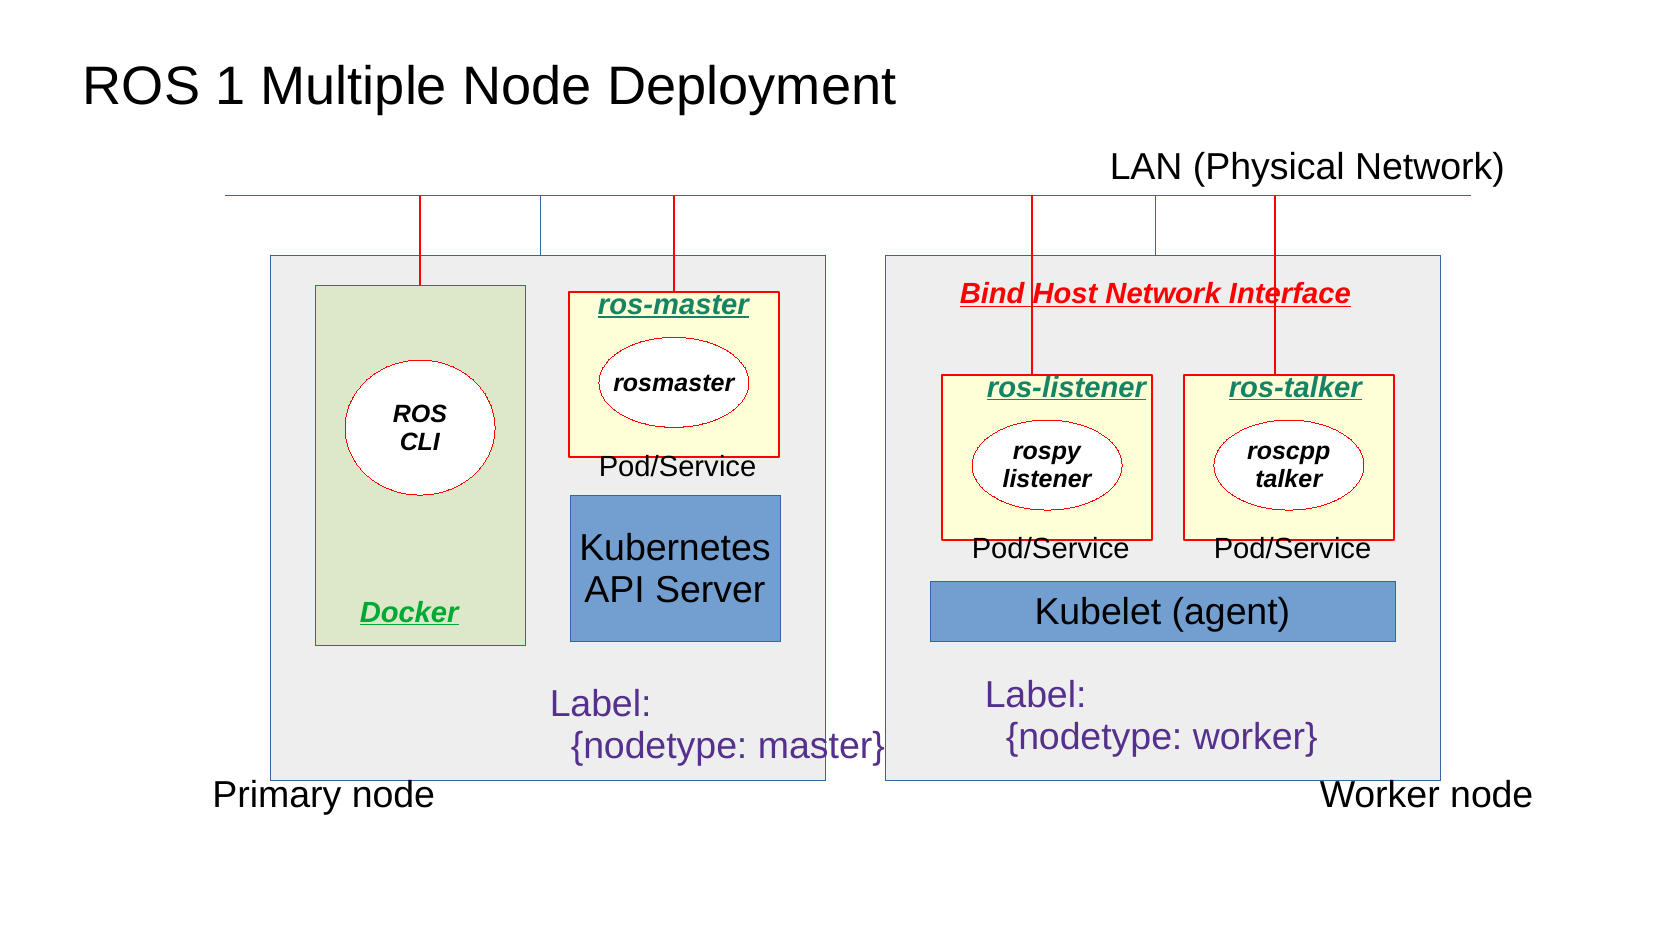

# ROS 1 Multiple Node Deployment
LAN (Physical Network)
Bind Host Network Interface
ros-master
rosmaster
ROS
CLI
ros-listener
ros-talker
rospy
listener
roscpp
talker
Pod/Service
Kubernetes
API Server
Pod/Service
Pod/Service
Kubelet (agent)
Docker
Label:
 {nodetype: worker}
Label:
 {nodetype: master}
Primary node
Worker node